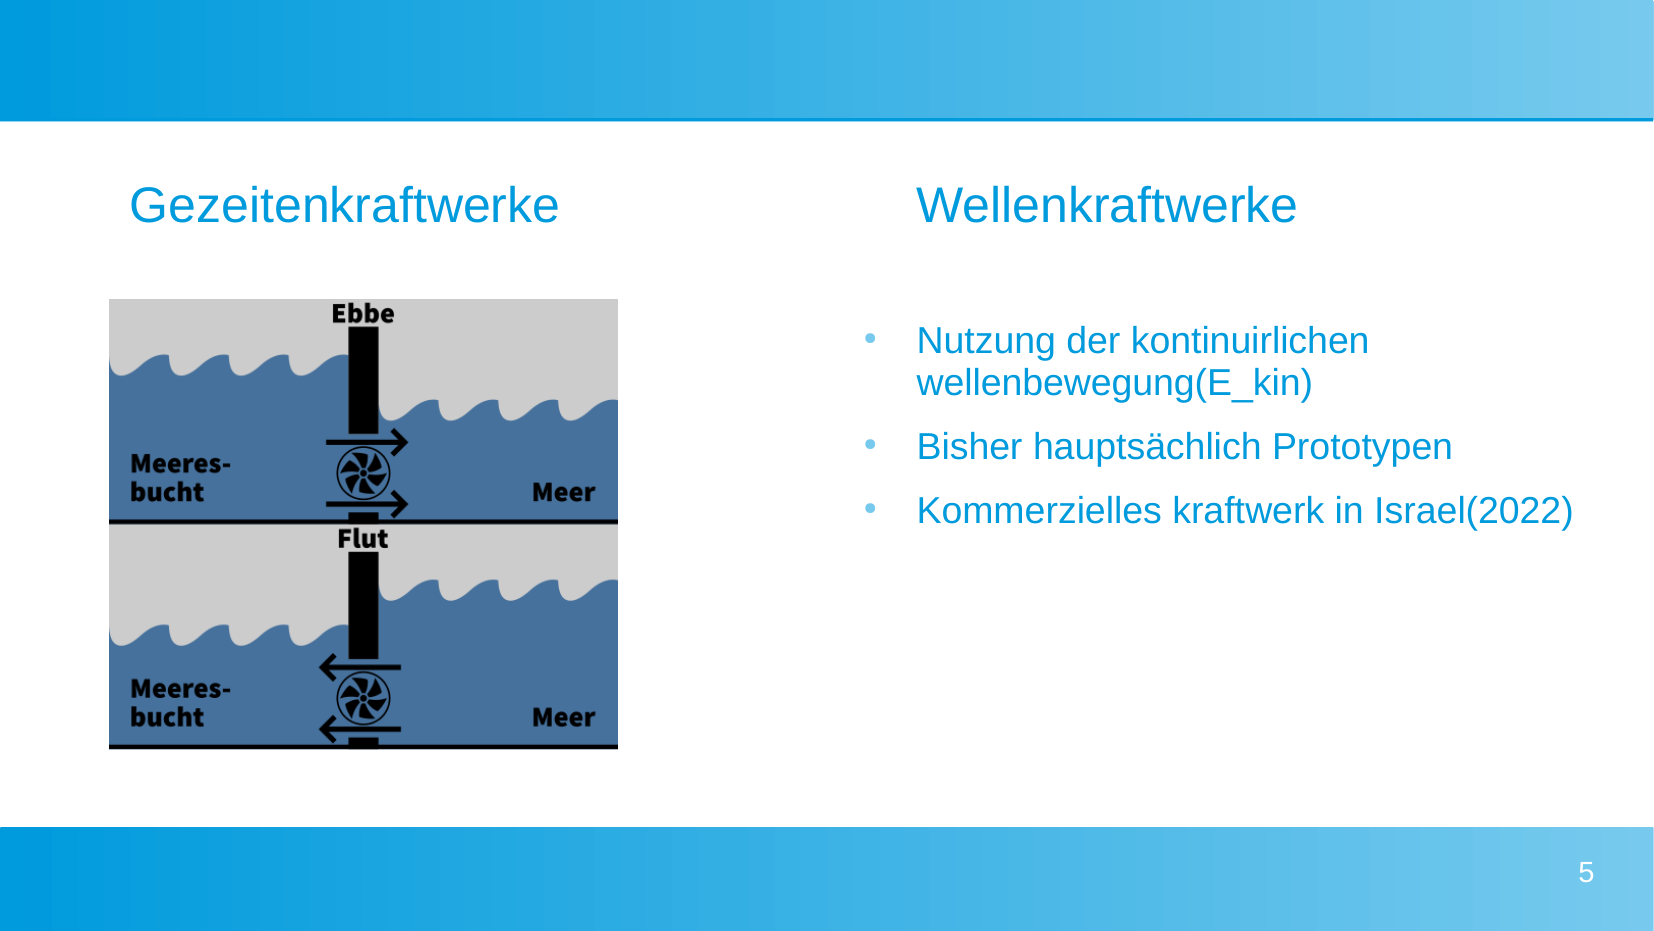

#
Gezeitenkraftwerke
Wellenkraftwerke
Nutzung der kontinuirlichen wellenbewegung(E_kin)
Bisher hauptsächlich Prototypen
Kommerzielles kraftwerk in Israel(2022)
5